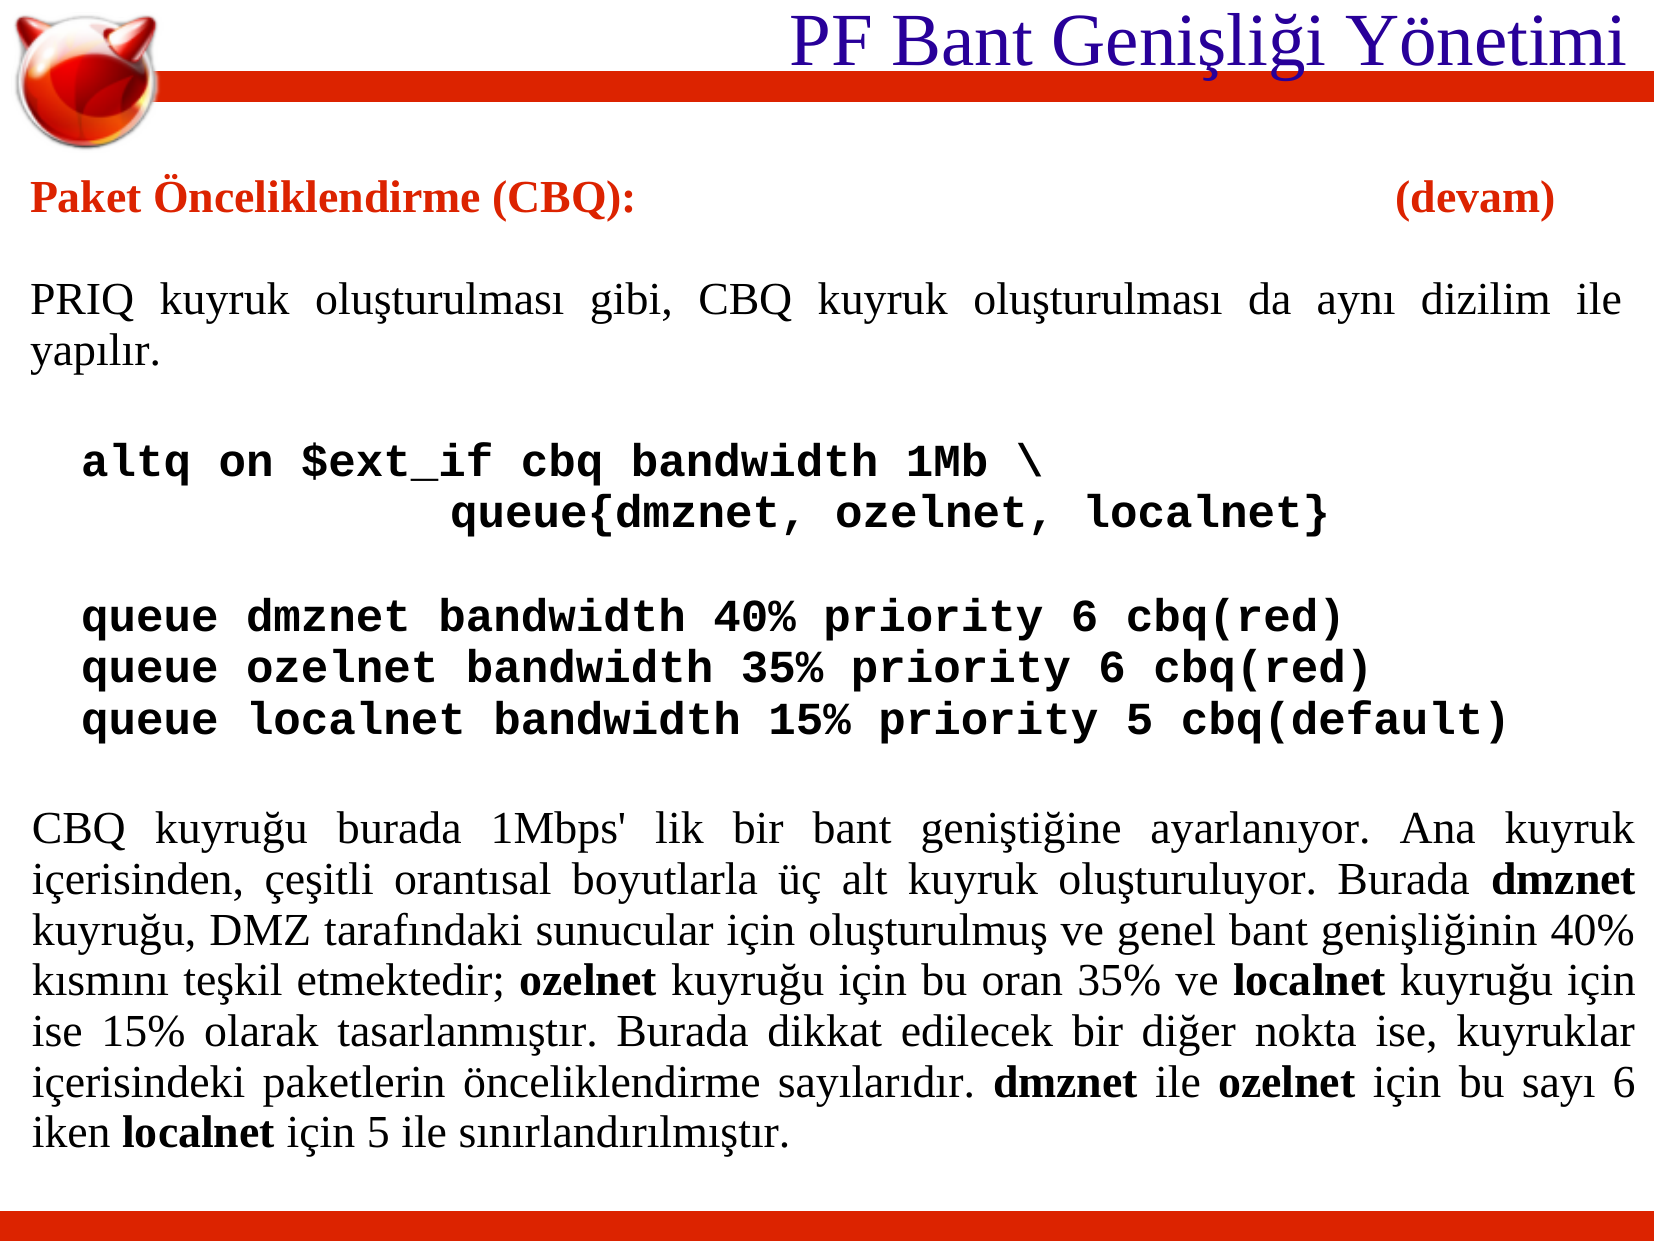

PF Bant Genişliği Yönetimi
Paket Önceliklendirme (CBQ): (devam)
PRIQ kuyruk oluşturulması gibi, CBQ kuyruk oluşturulması da aynı dizilim ile yapılır.
altq on $ext_if cbq bandwidth 1Mb \
					queue{dmznet, ozelnet, localnet}
queue dmznet bandwidth 40% priority 6 cbq(red)
queue ozelnet bandwidth 35% priority 6 cbq(red)
queue localnet bandwidth 15% priority 5 cbq(default)
CBQ kuyruğu burada 1Mbps' lik bir bant geniştiğine ayarlanıyor. Ana kuyruk içerisinden, çeşitli orantısal boyutlarla üç alt kuyruk oluşturuluyor. Burada dmznet kuyruğu, DMZ tarafındaki sunucular için oluşturulmuş ve genel bant genişliğinin 40% kısmını teşkil etmektedir; ozelnet kuyruğu için bu oran 35% ve localnet kuyruğu için ise 15% olarak tasarlanmıştır. Burada dikkat edilecek bir diğer nokta ise, kuyruklar içerisindeki paketlerin önceliklendirme sayılarıdır. dmznet ile ozelnet için bu sayı 6 iken localnet için 5 ile sınırlandırılmıştır.